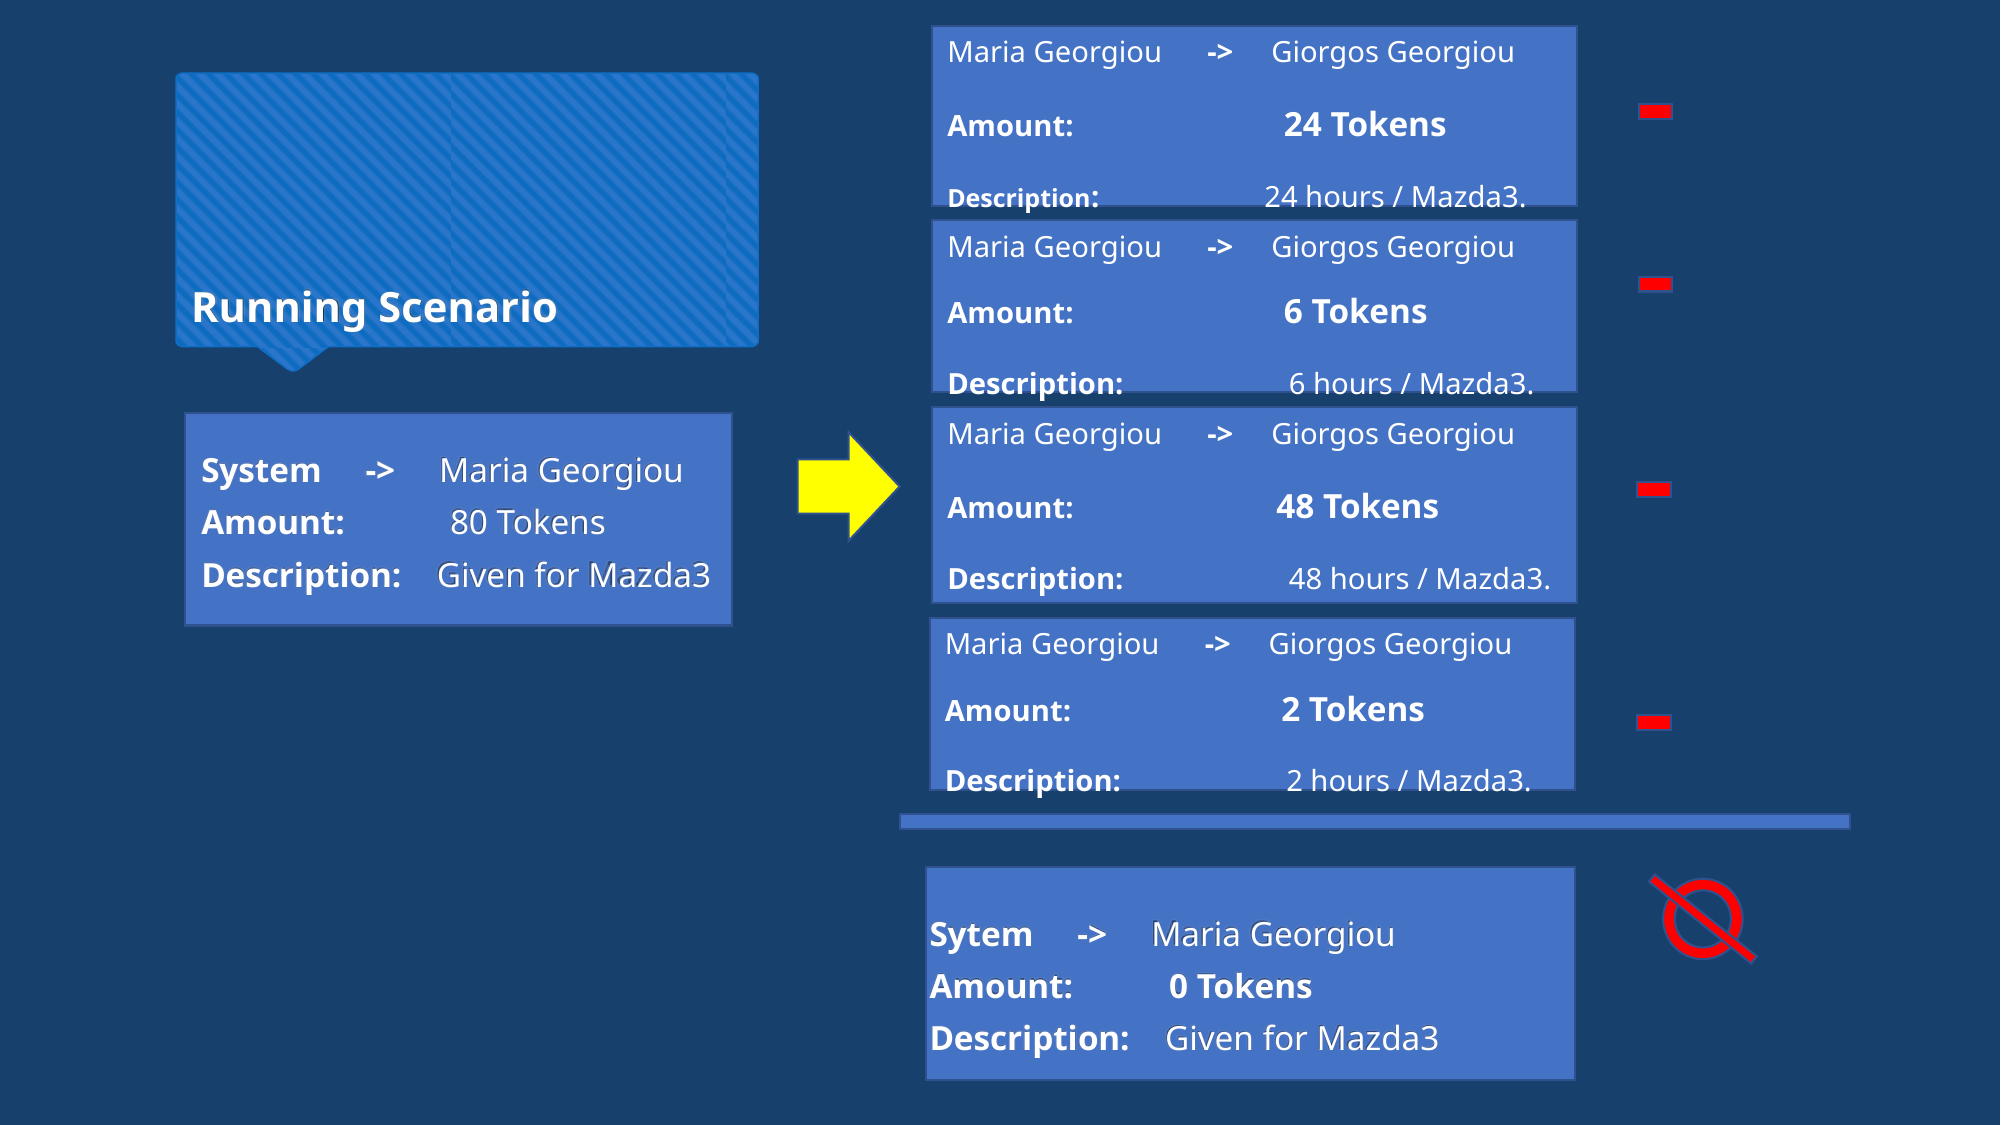

Maria Georgiou -> Giorgos Georgiou
Amount: 24 Tokens
Description: 24 hours / Mazda3.
# Running Scenario
Maria Georgiou -> Giorgos Georgiou
Amount: 6 Tokens
Description: 6 hours / Mazda3.
Maria Georgiou -> Giorgos Georgiou
Amount: 48 Tokens
Description: 48 hours / Mazda3.
System -> Maria Georgiou
Amount: 80 Tokens
Description: Given for Mazda3
Maria Georgiou -> Giorgos Georgiou
Amount: 2 Tokens
Description: 2 hours / Mazda3.
Sytem -> Maria Georgiou
Amount: 0 Tokens
Description: Given for Mazda3